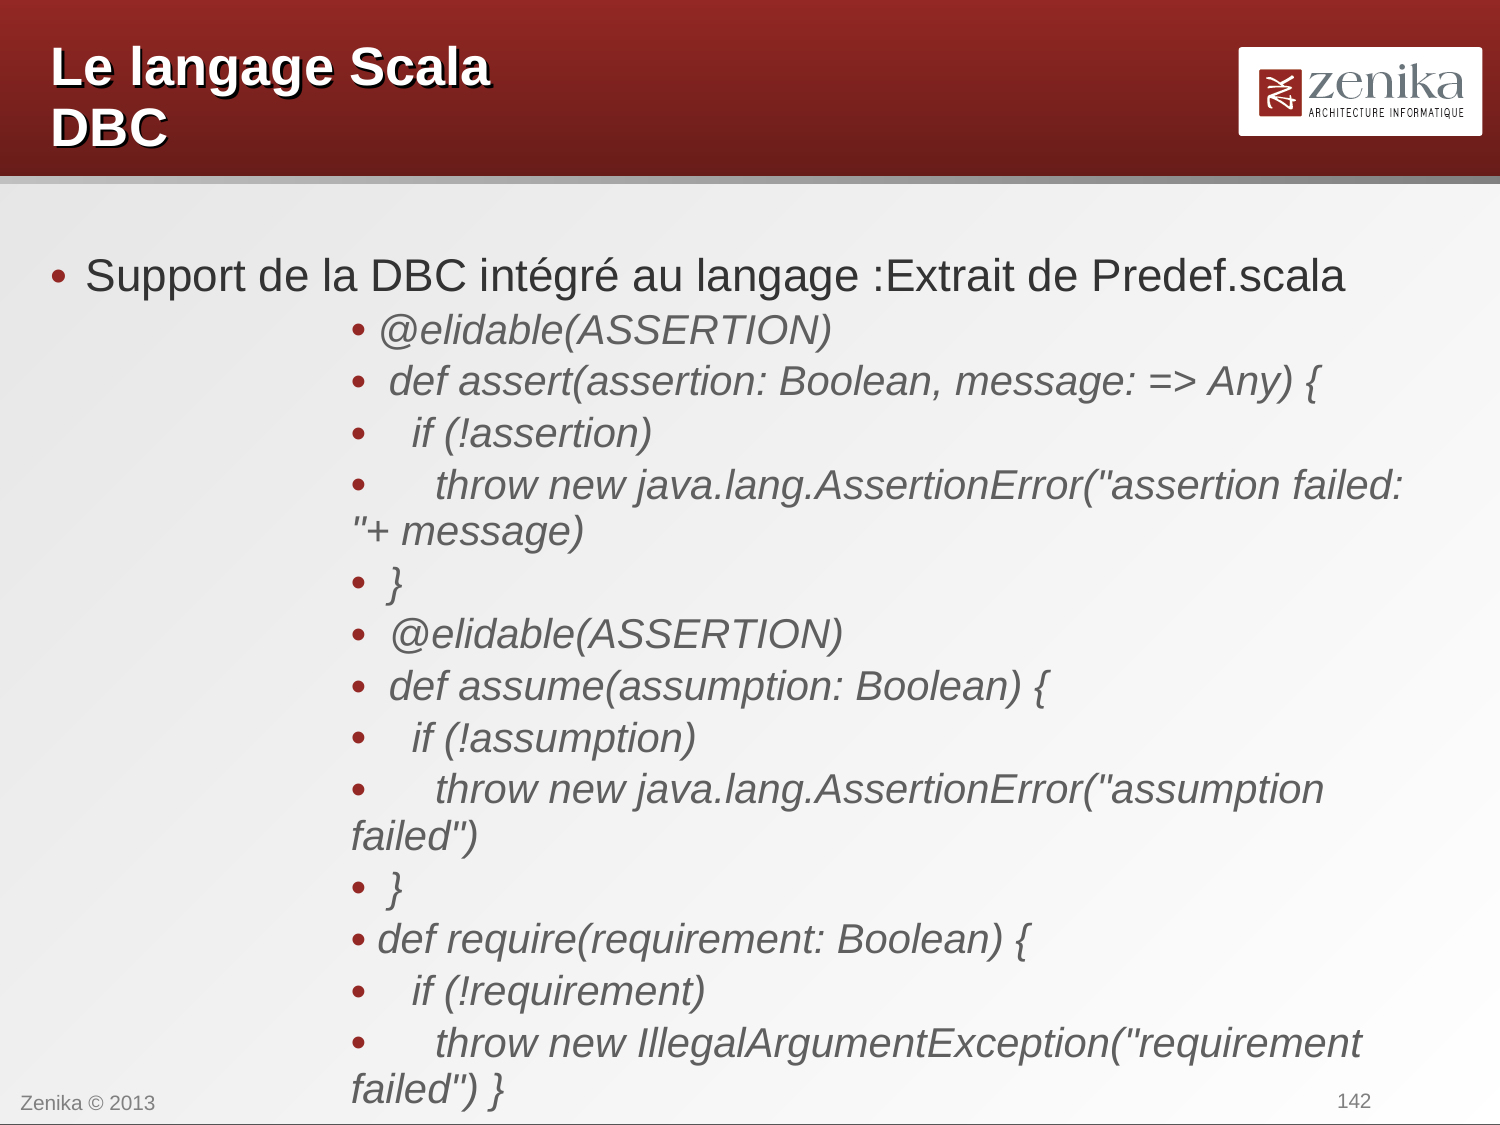

# Le langage Scala DBC
Support de la DBC intégré au langage :Extrait de Predef.scala
 @elidable(ASSERTION)
 def assert(assertion: Boolean, message: => Any) {
 if (!assertion)
 throw new java.lang.AssertionError("assertion failed: "+ message)
 }
 @elidable(ASSERTION)
 def assume(assumption: Boolean) {
 if (!assumption)
 throw new java.lang.AssertionError("assumption failed")
 }
 def require(requirement: Boolean) {
 if (!requirement)
 throw new IllegalArgumentException("requirement failed") }